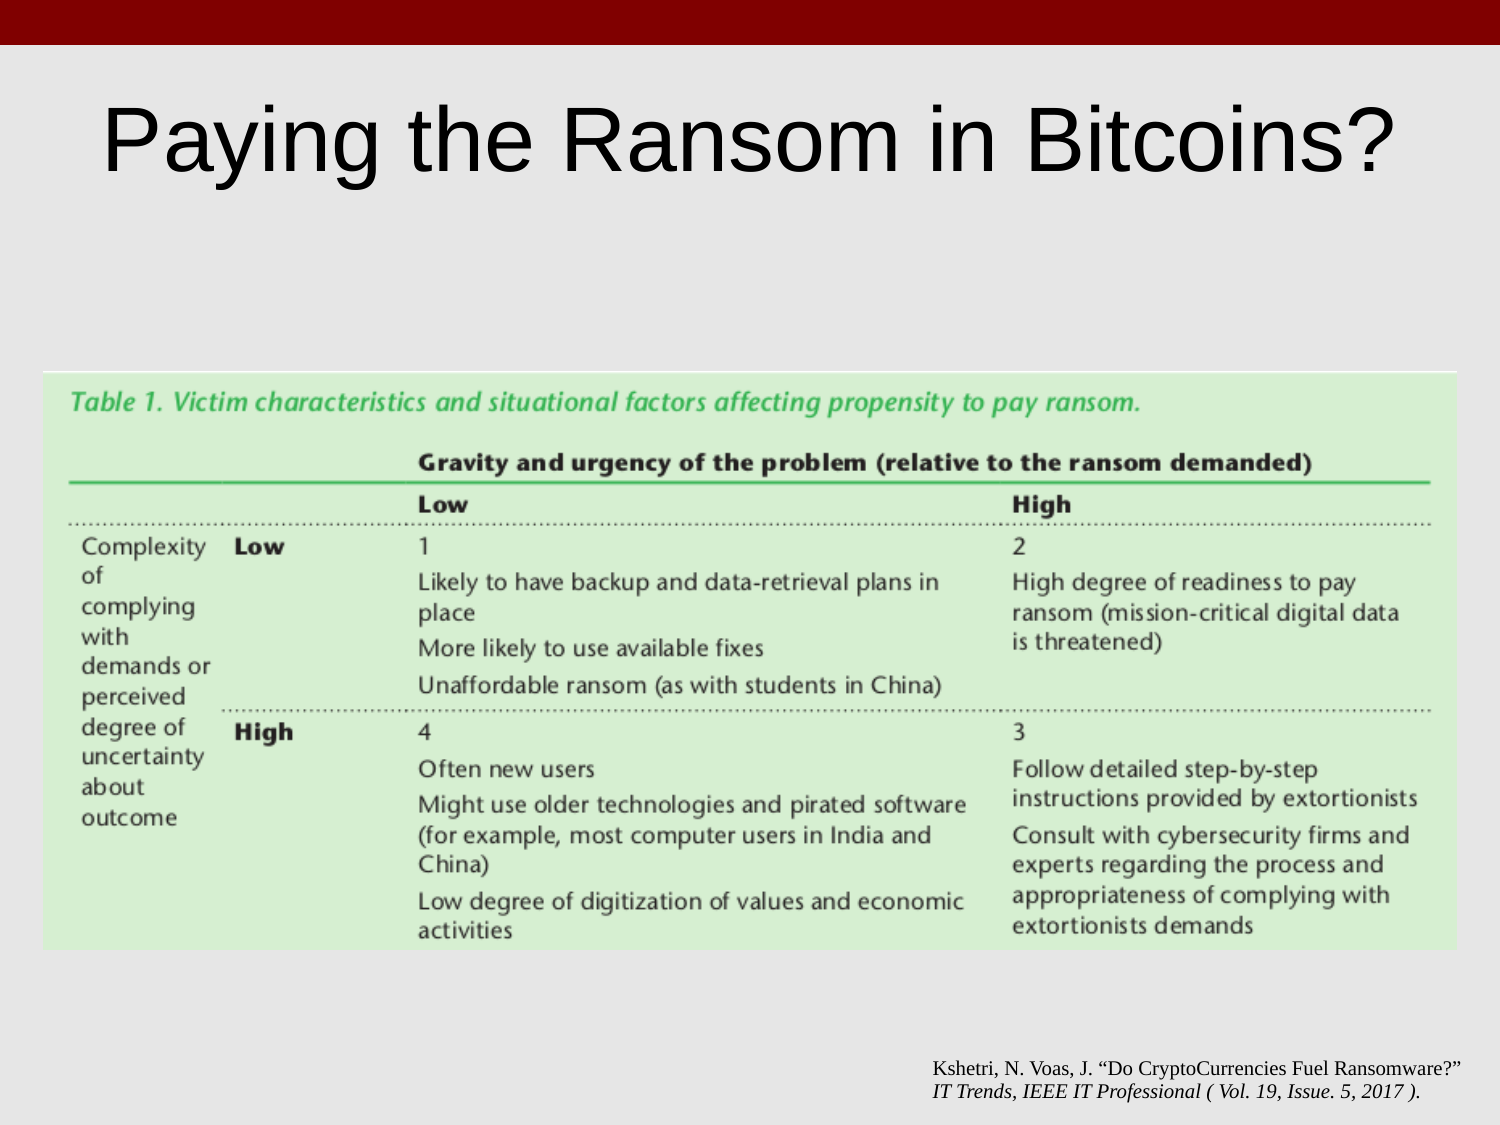

# Paying the Ransom in Bitcoins?
Kshetri, N. Voas, J. “Do CryptoCurrencies Fuel Ransomware?” IT Trends, IEEE IT Professional ( Vol. 19, Issue. 5, 2017 ).